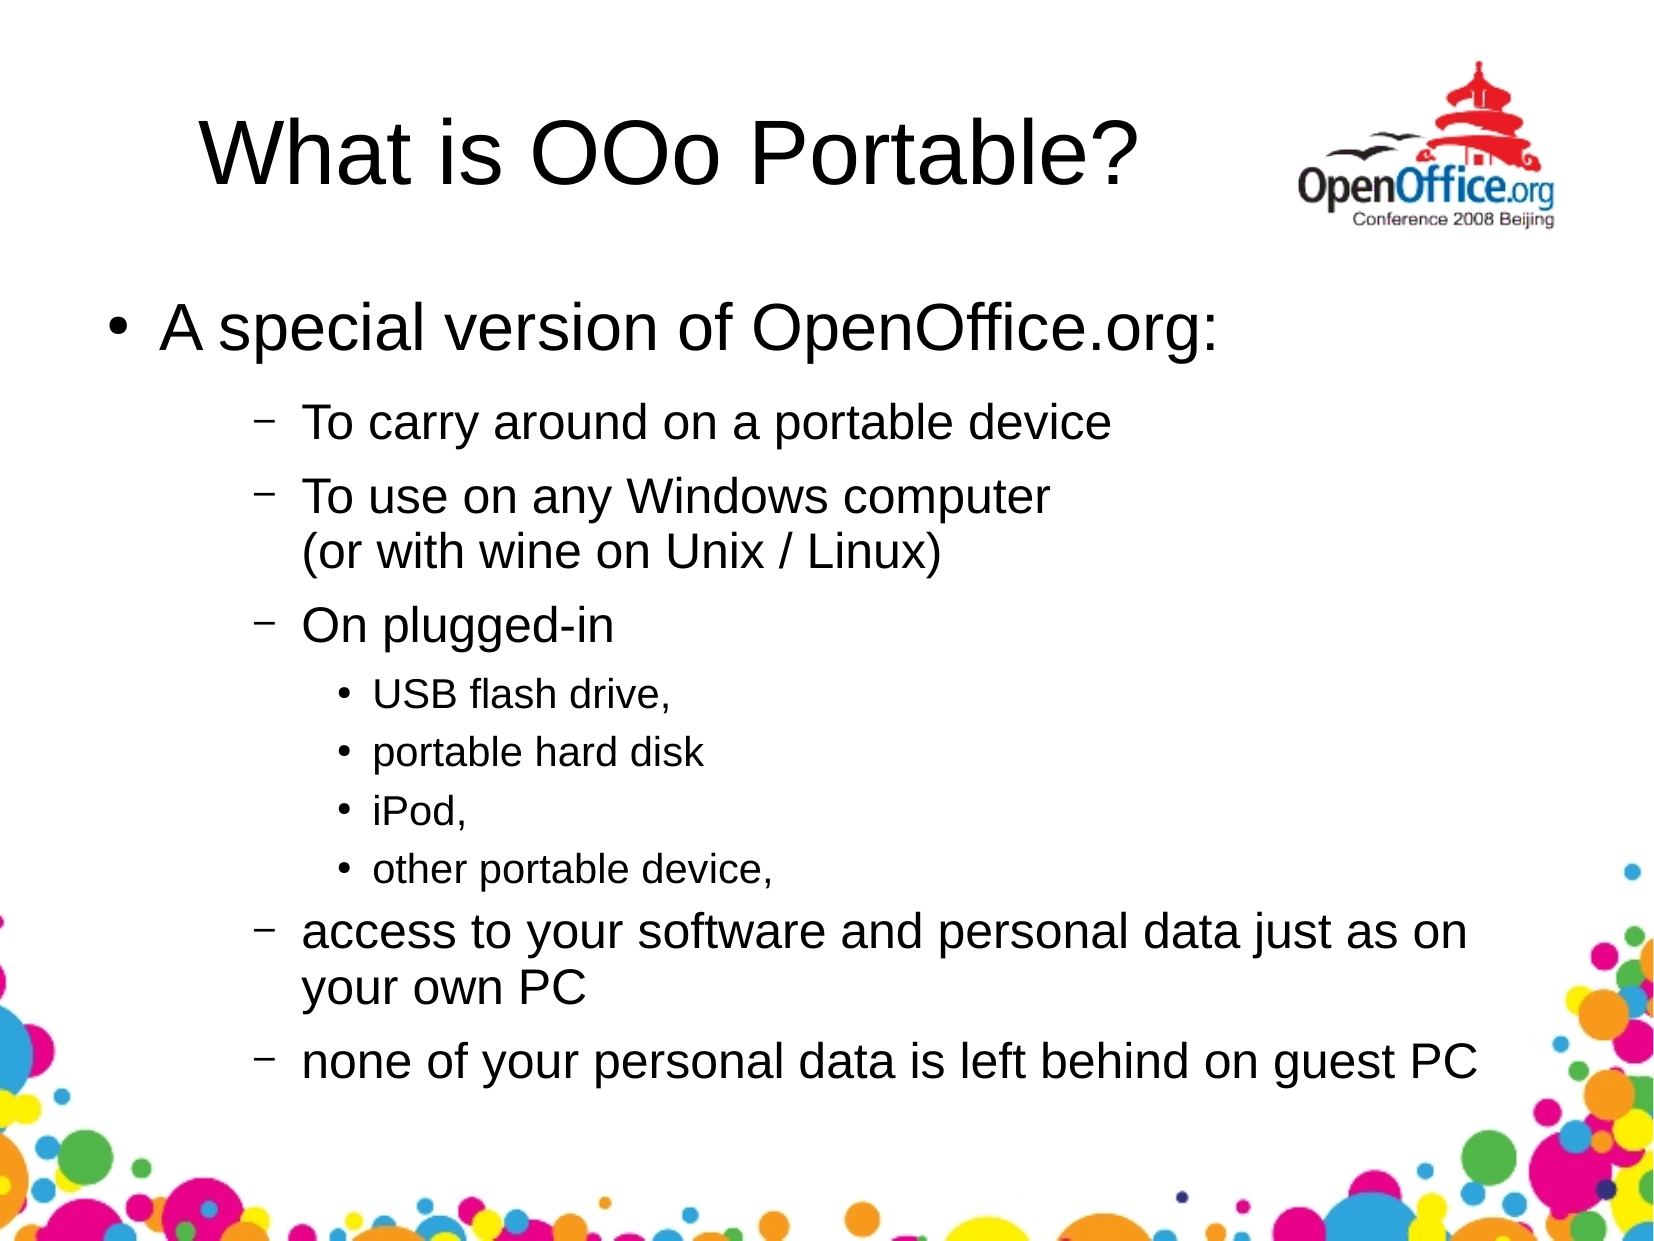

# What is OOo Portable?
A special version of OpenOffice.org:
To carry around on a portable device
To use on any Windows computer
(or with wine on Unix / Linux)
On plugged-in
USB flash drive,
portable hard disk
iPod,
other portable device,
access to your software and personal data just as on your own PC
none of your personal data is left behind on guest PC